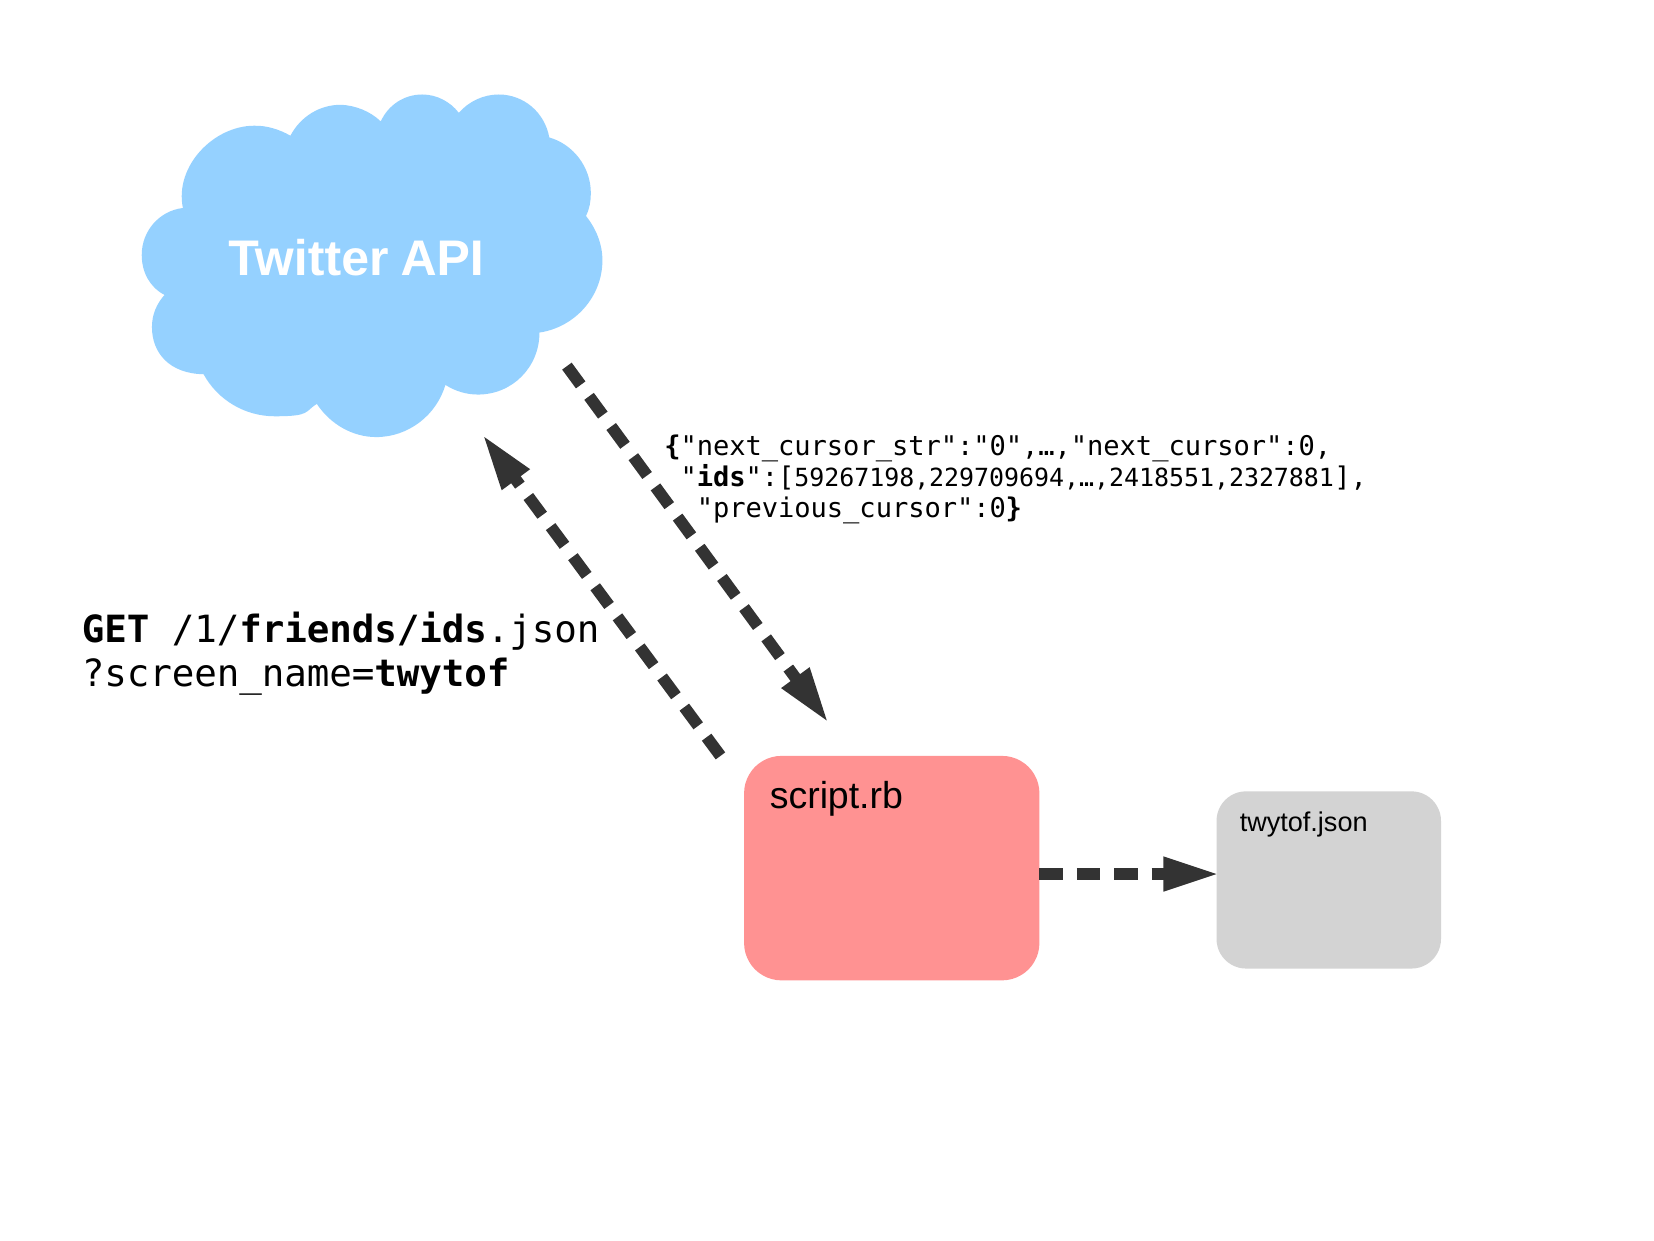

Twitter API
{"next_cursor_str":"0",…,"next_cursor":0,
 "ids":[59267198,229709694,…,2418551,2327881],
 "previous_cursor":0}
GET /1/friends/ids.json
?screen_name=twytof
script.rb
twytof.json